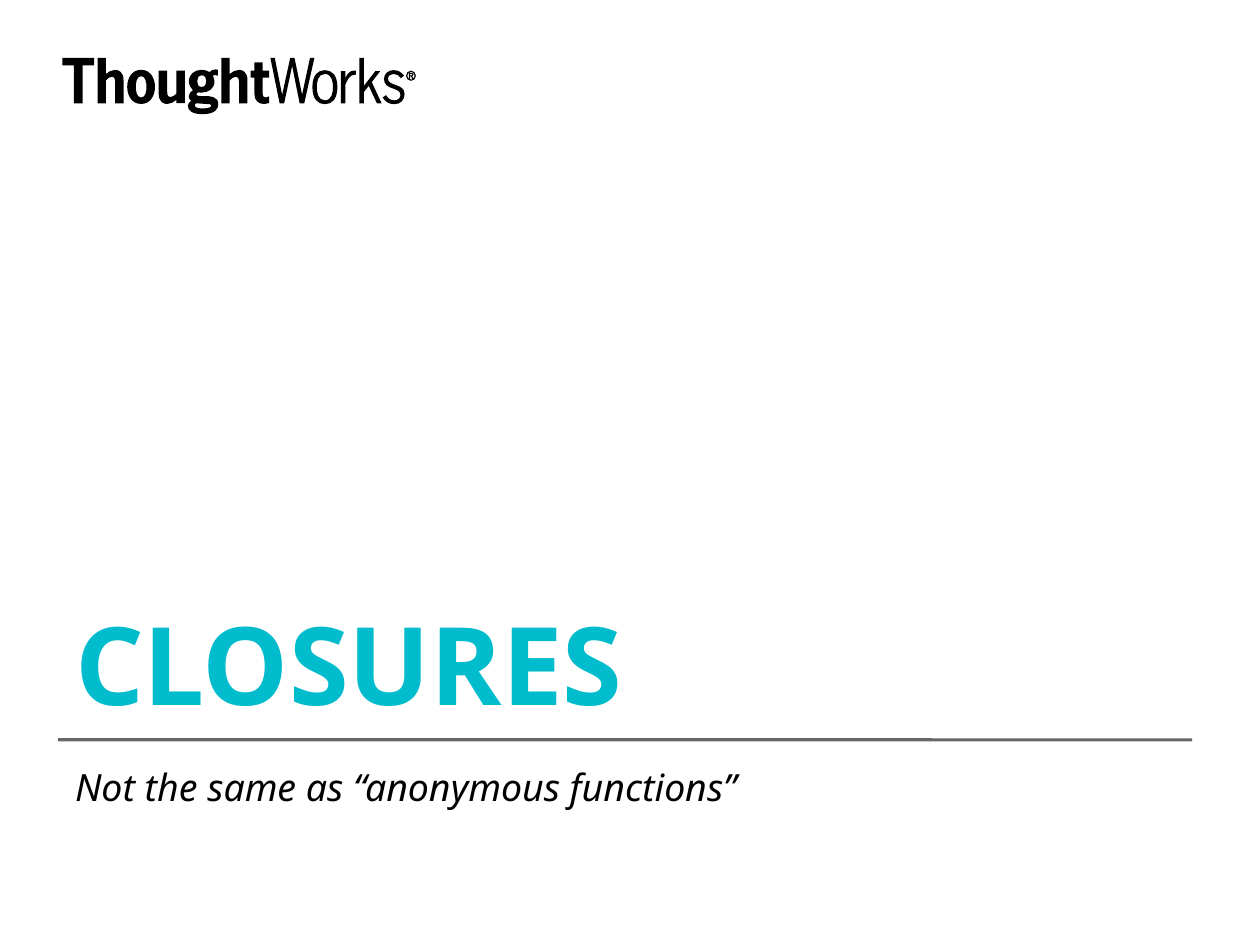

# CLOSURES
Not the same as “anonymous functions”